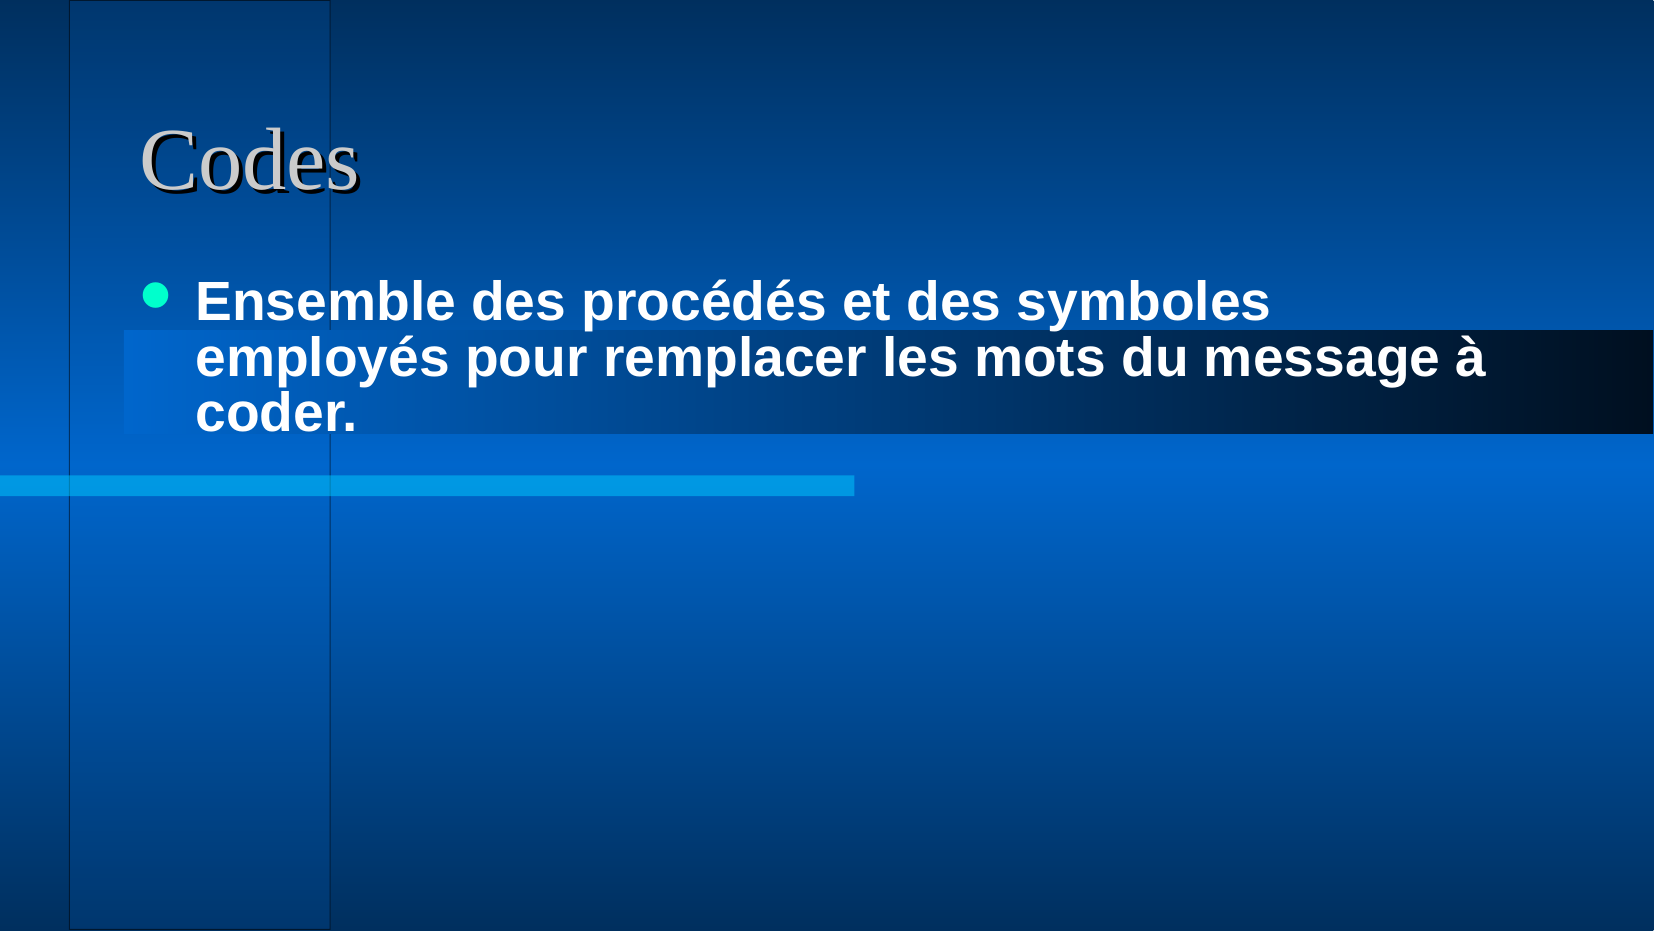

# Codes
Ensemble des procédés et des symboles employés pour remplacer les mots du message à coder.